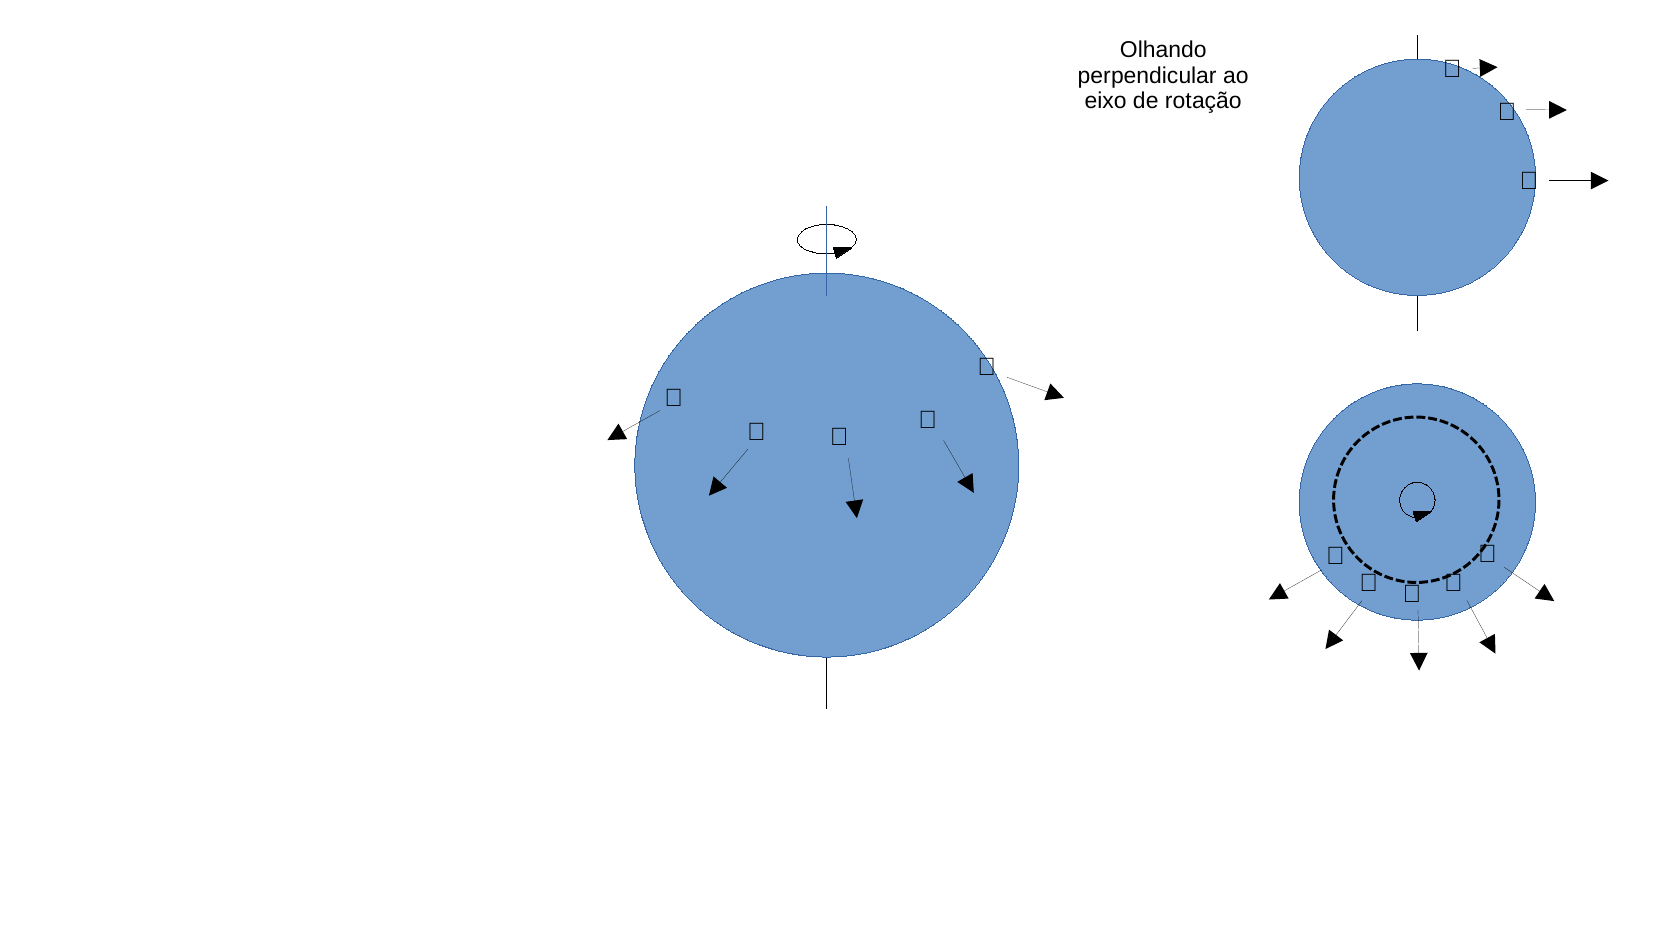

Olhando perpendicular ao eixo de rotação
😬
😬
😬
😬
😬
😬
😬
😬
😬
😬
😬
😬
😬